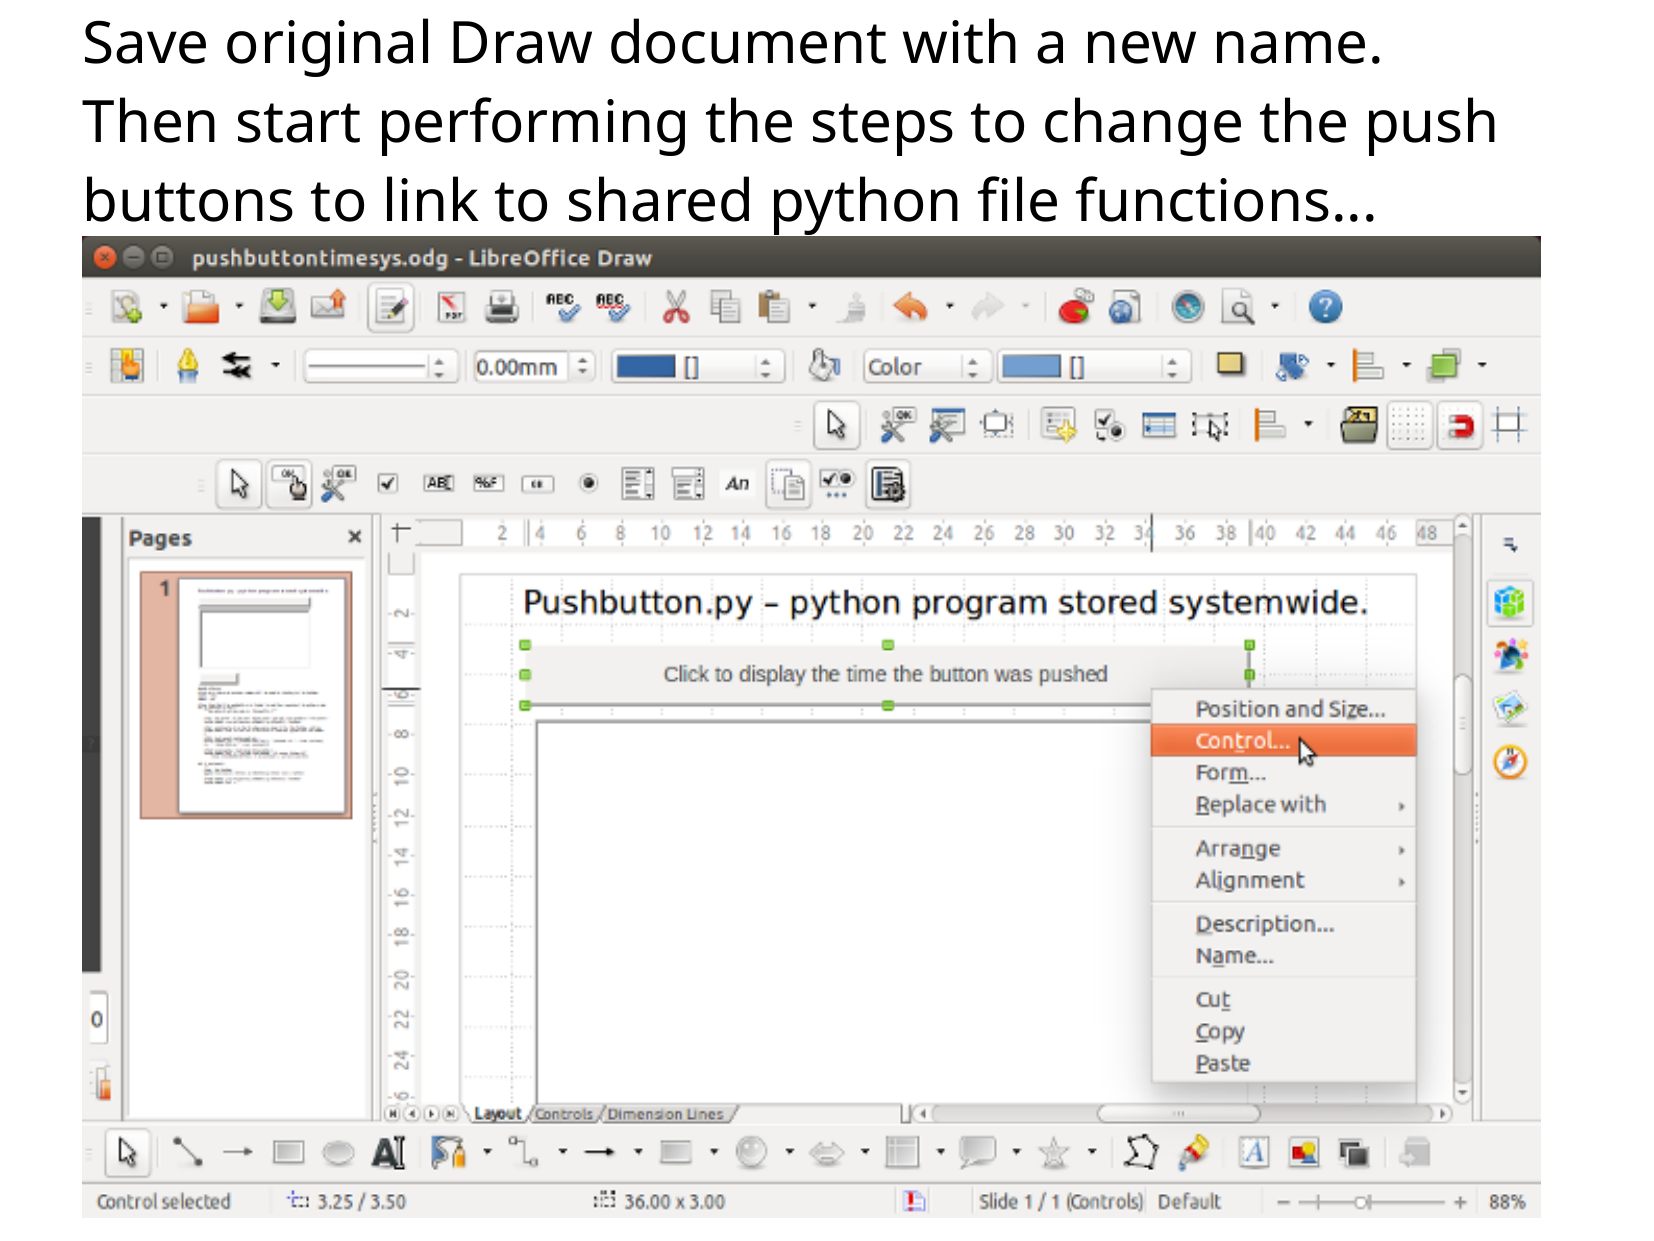

# Save original Draw document with a new name. Then start performing the steps to change the push buttons to link to shared python file functions...